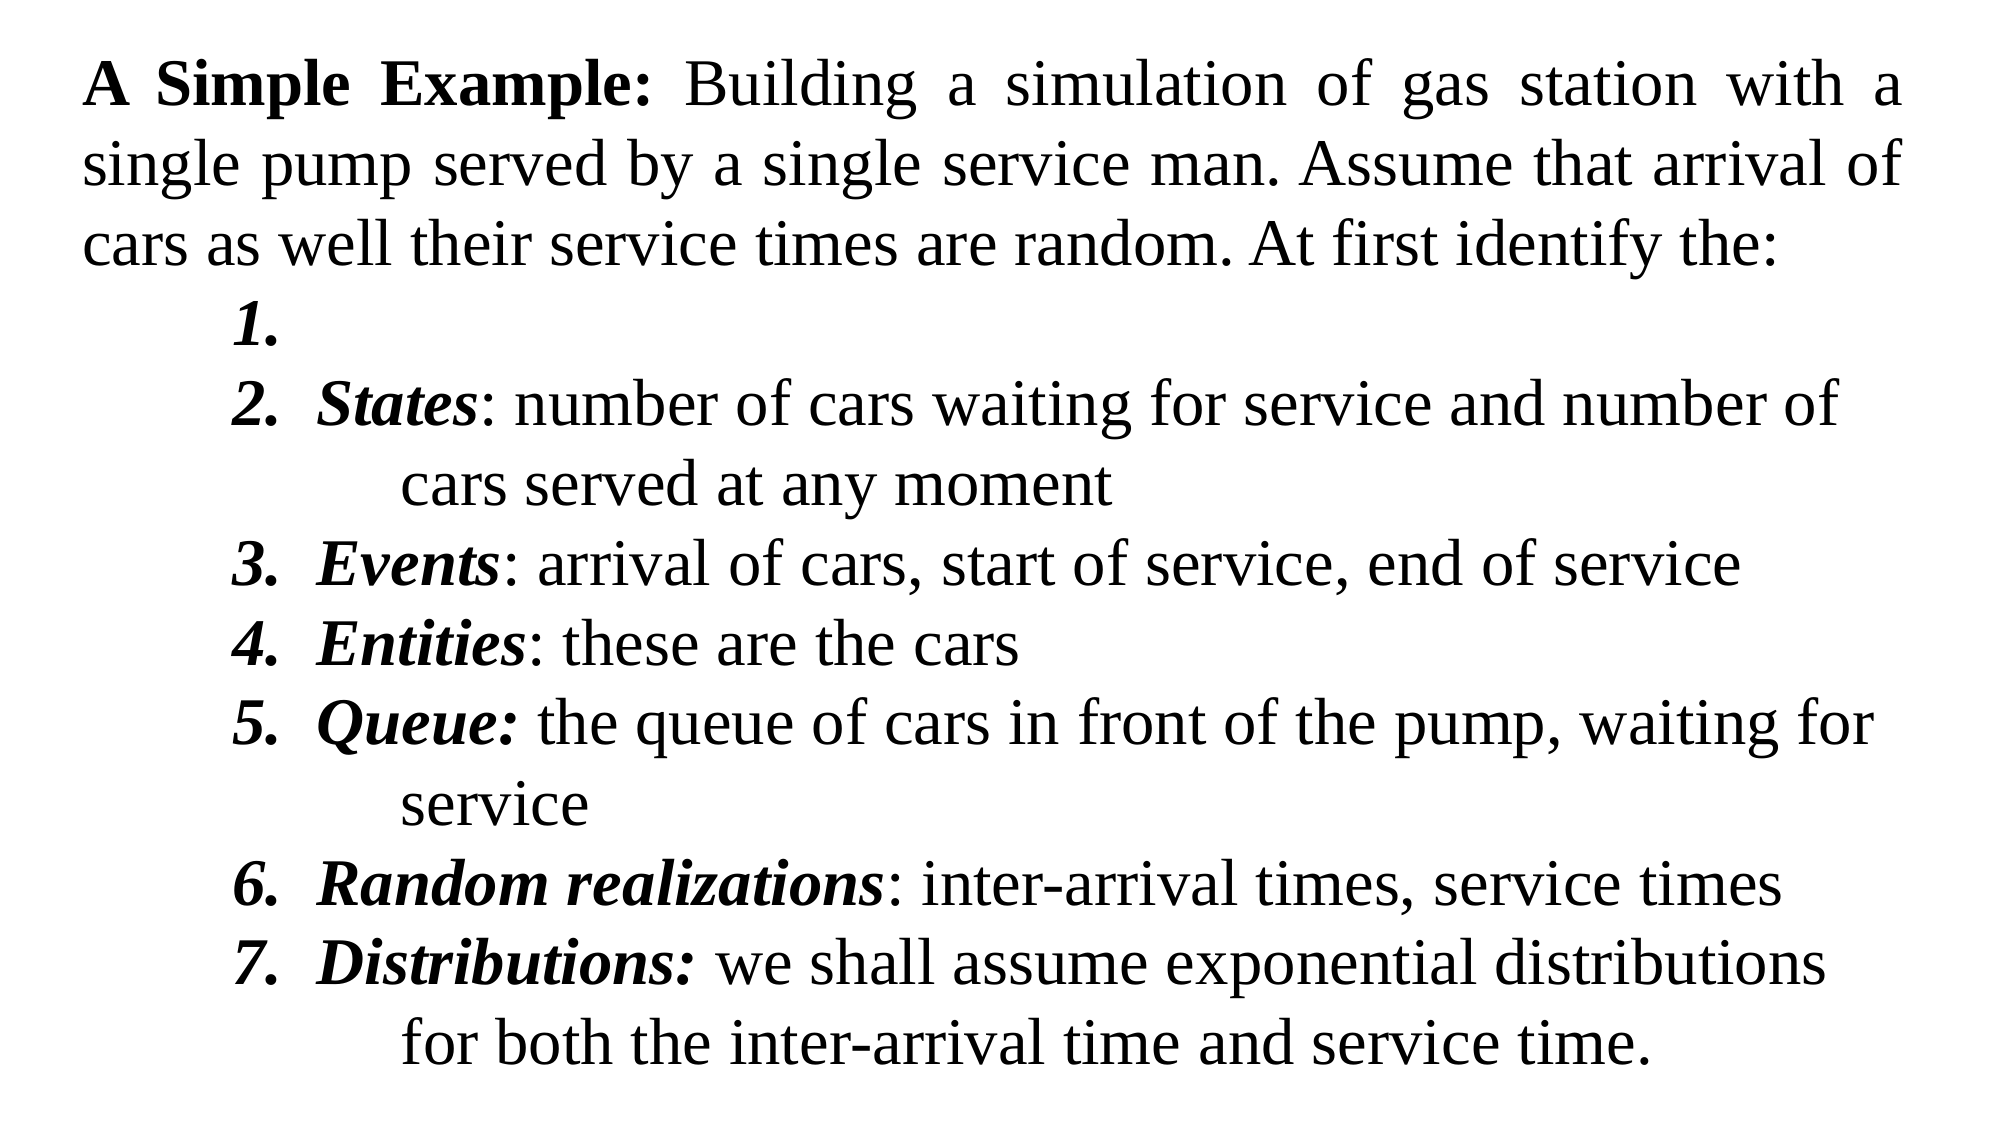

A Simple Example: Building a simulation of gas station with a single pump served by a single service man. Assume that arrival of cars as well their service times are random. At first identify the:
States: number of cars waiting for service and number of cars served at any moment
Events: arrival of cars, start of service, end of service
Entities: these are the cars
Queue: the queue of cars in front of the pump, waiting for service
Random realizations: inter-arrival times, service times
Distributions: we shall assume exponential distributions for both the inter-arrival time and service time.